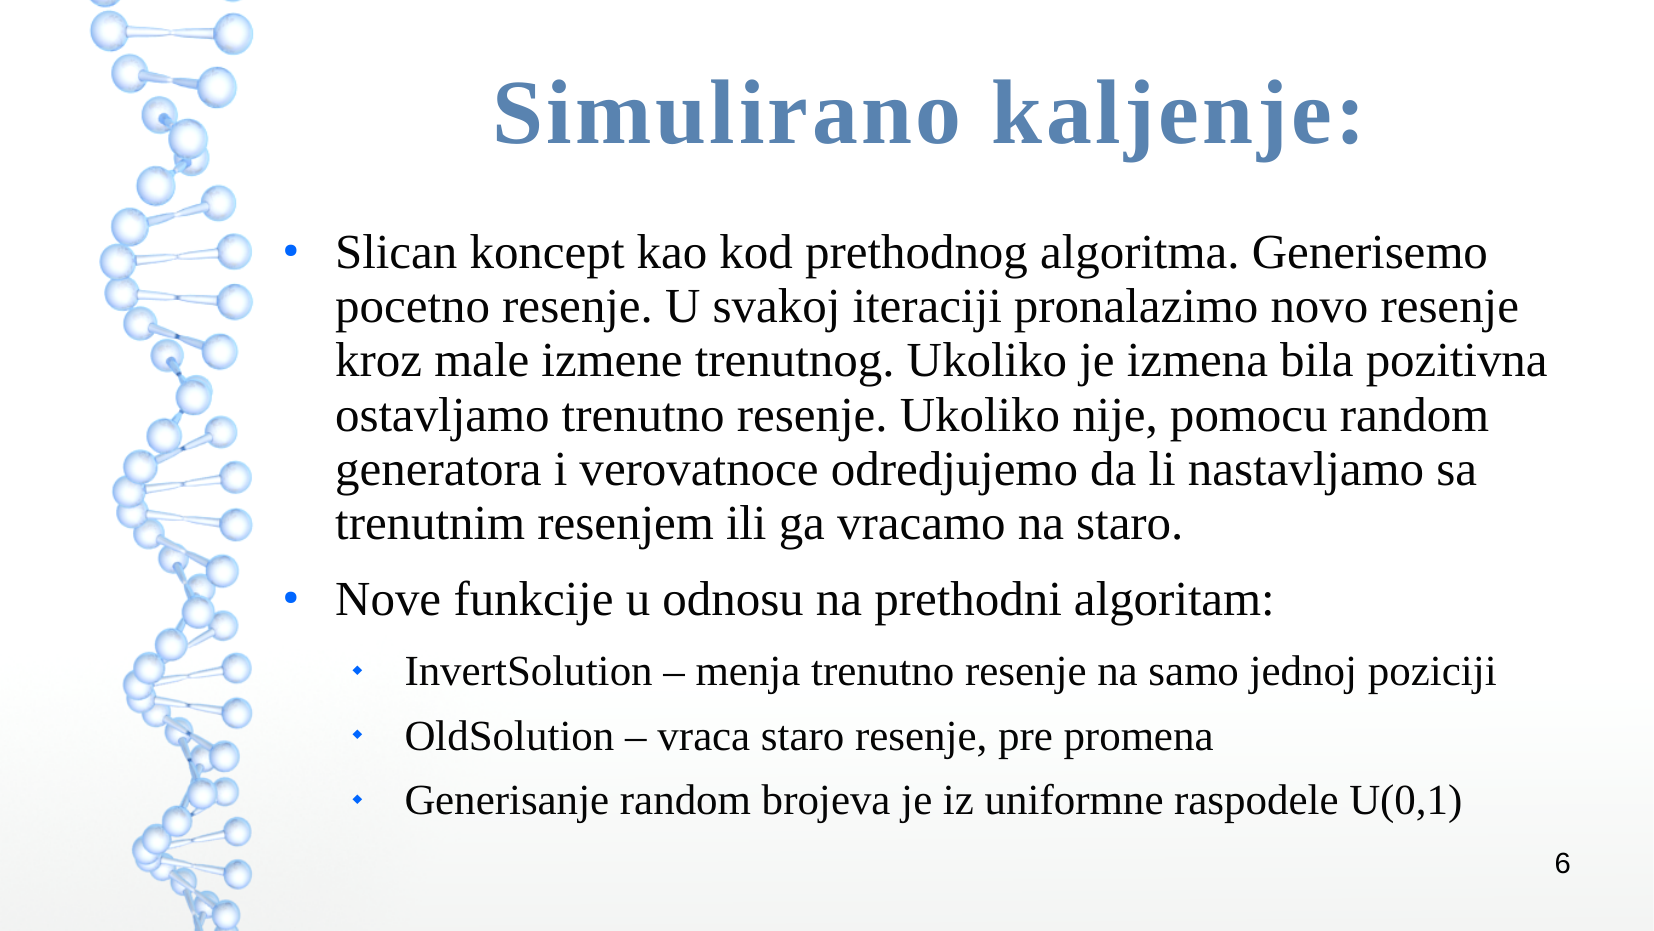

# Simulirano kaljenje:
Slican koncept kao kod prethodnog algoritma. Generisemo pocetno resenje. U svakoj iteraciji pronalazimo novo resenje kroz male izmene trenutnog. Ukoliko je izmena bila pozitivna ostavljamo trenutno resenje. Ukoliko nije, pomocu random generatora i verovatnoce odredjujemo da li nastavljamo sa trenutnim resenjem ili ga vracamo na staro.
Nove funkcije u odnosu na prethodni algoritam:
InvertSolution – menja trenutno resenje na samo jednoj poziciji
OldSolution – vraca staro resenje, pre promena
Generisanje random brojeva je iz uniformne raspodele U(0,1)
6